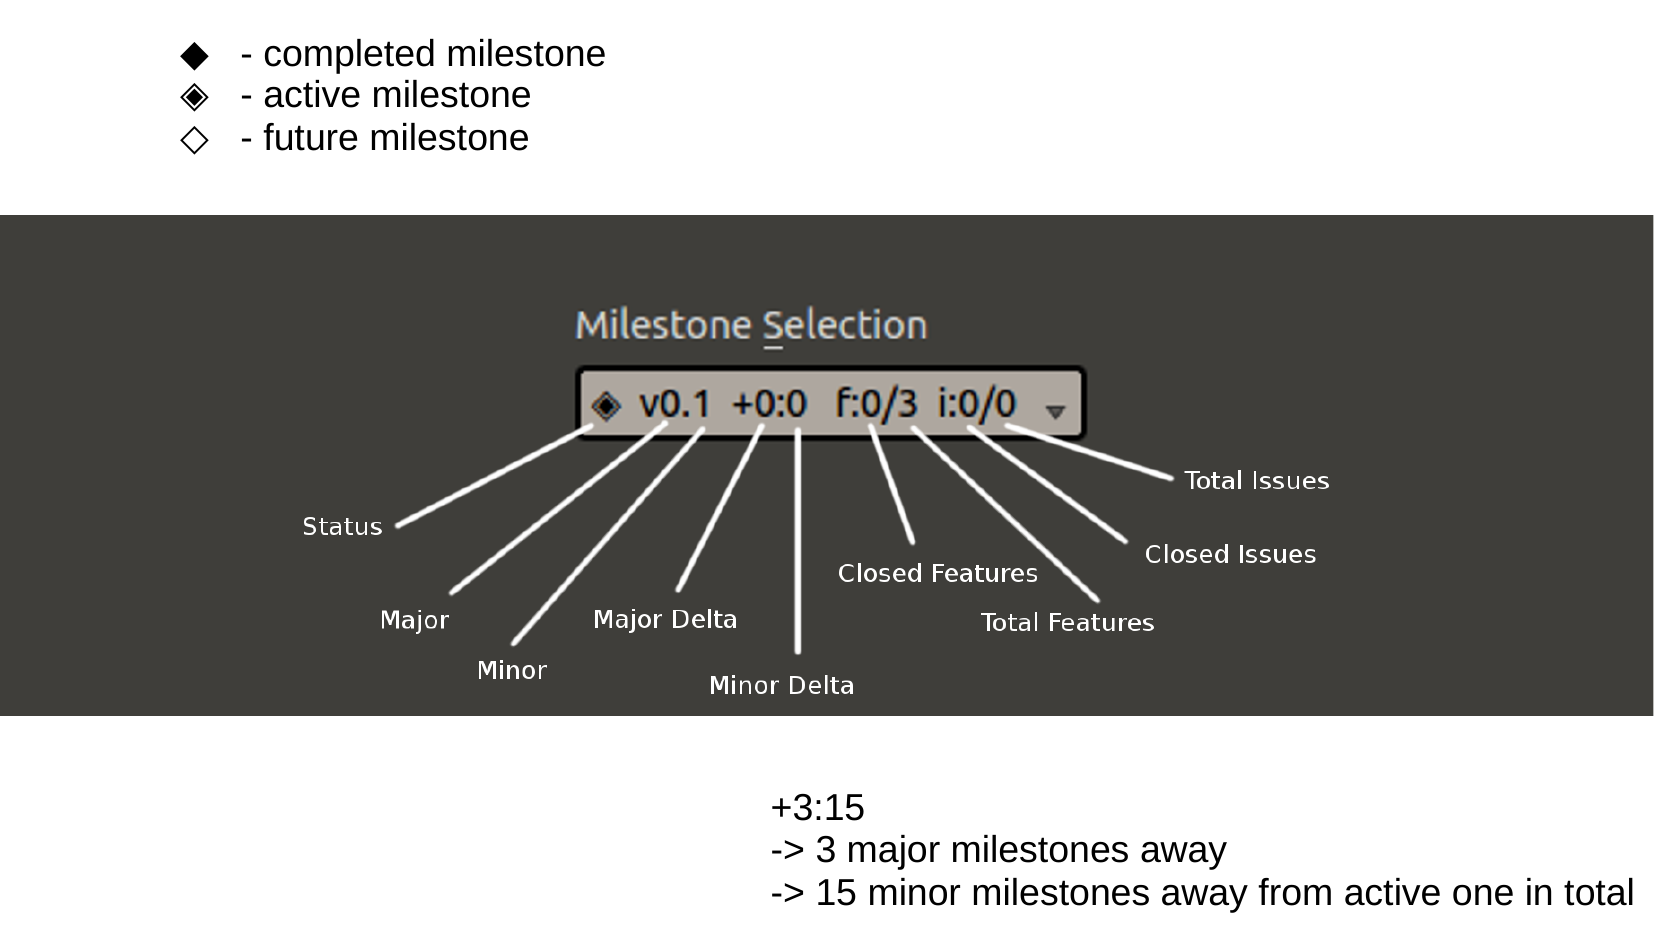

◆ - completed milestone
◈ - active milestone
◇ - future milestone
+3:15
-> 3 major milestones away
-> 15 minor milestones away from active one in total